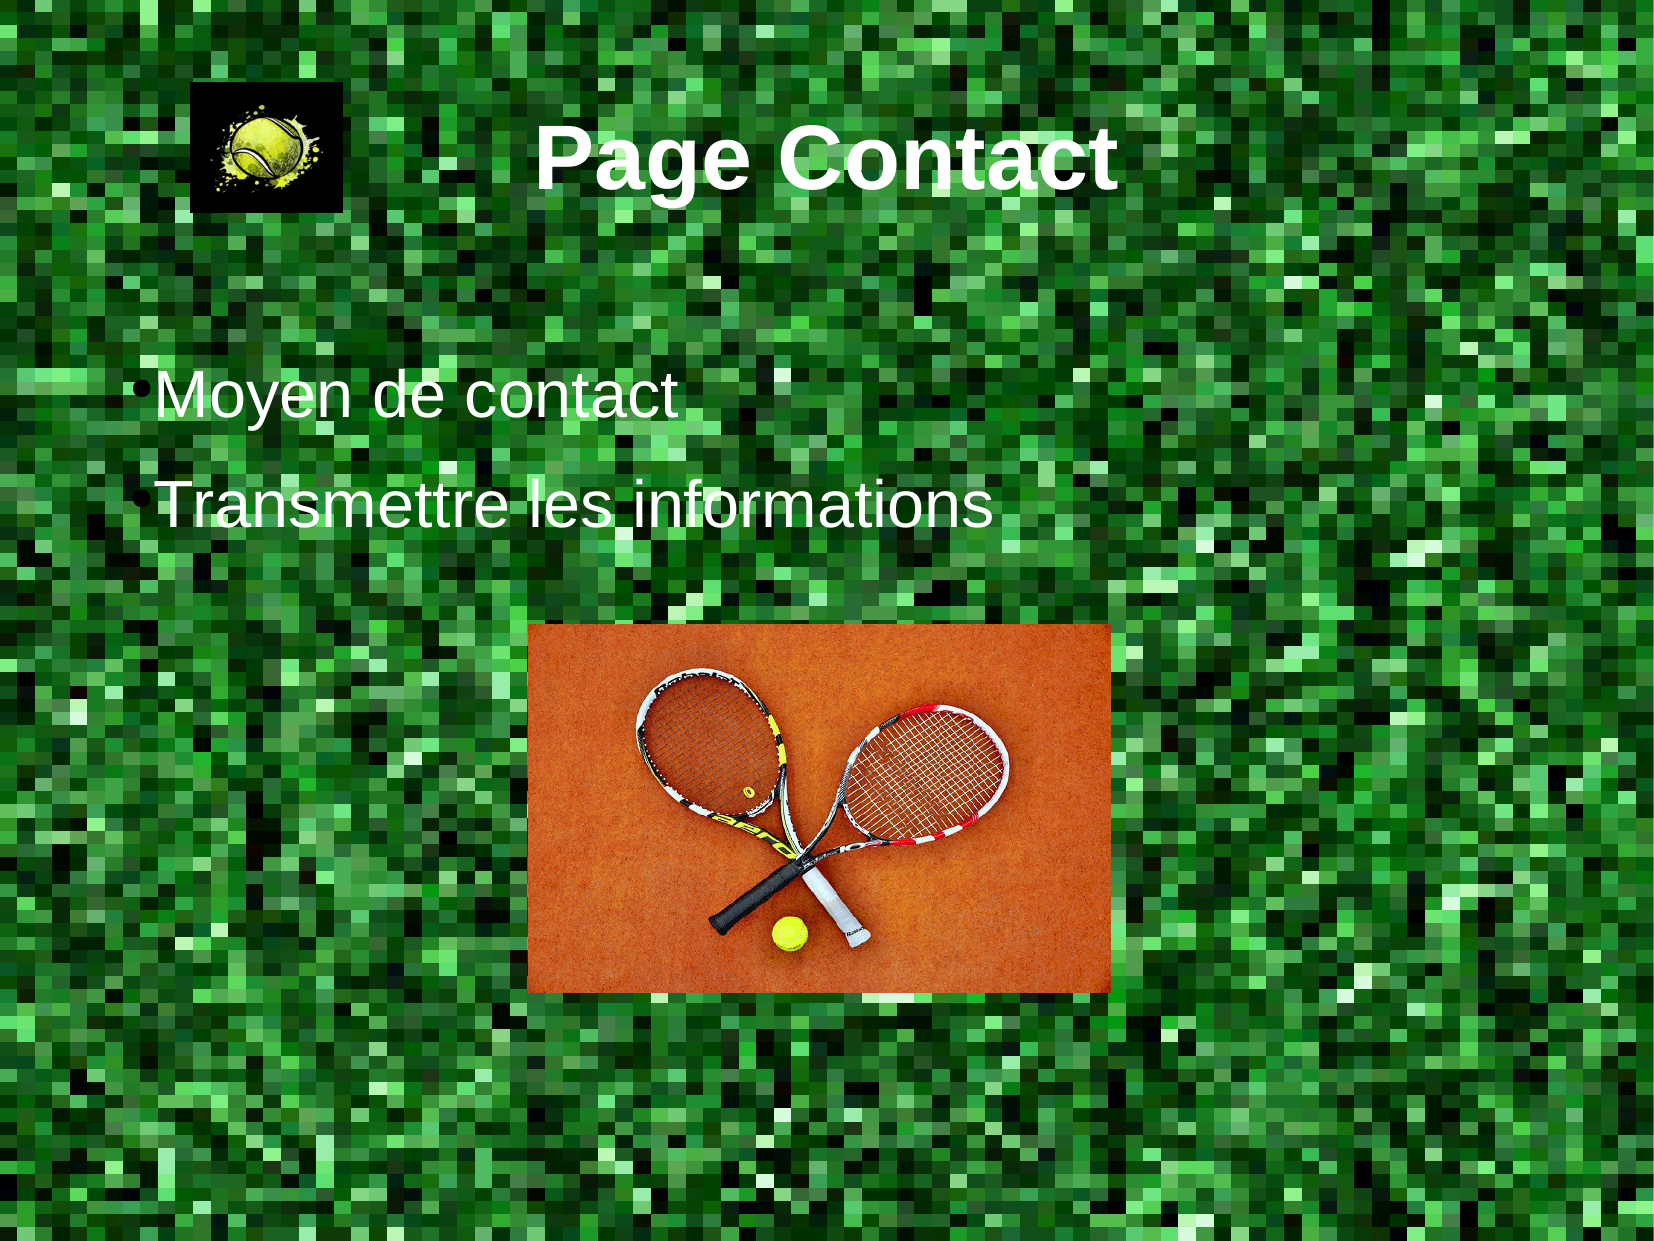

# Page Contact
Moyen de contact
Transmettre les informations